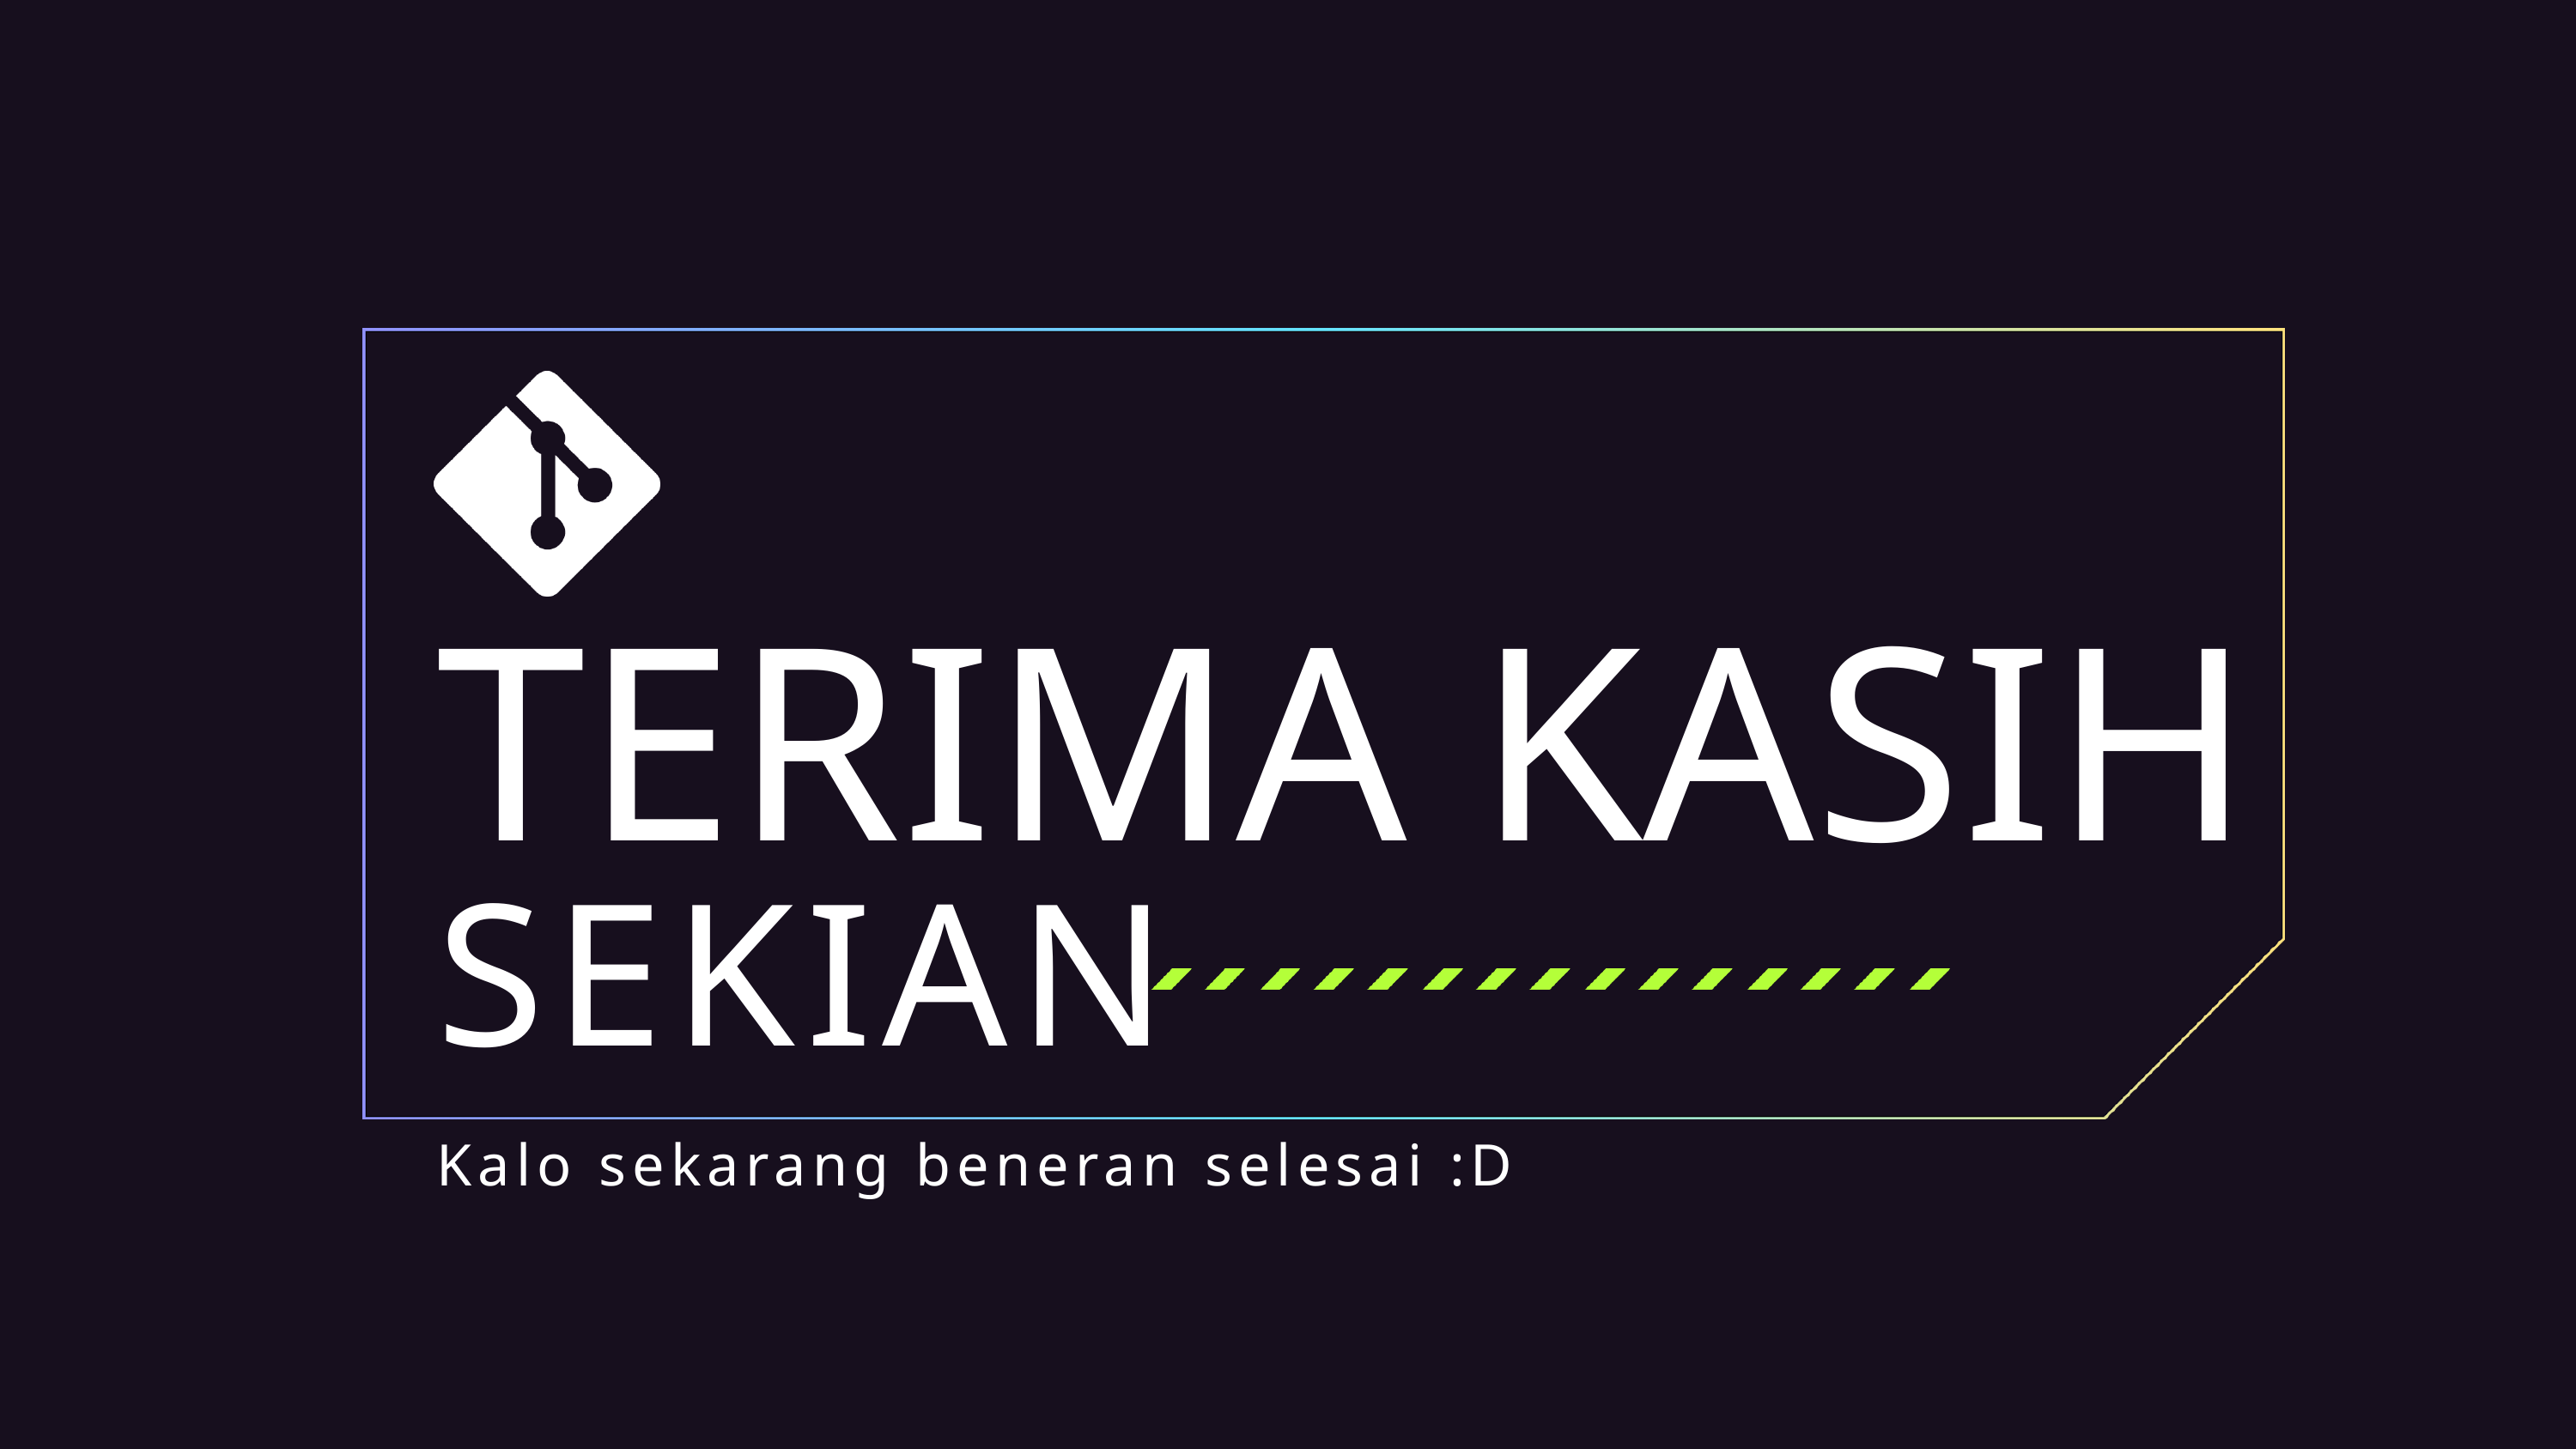

TERIMA KASIH
SEKIAN
Kalo sekarang beneran selesai :D